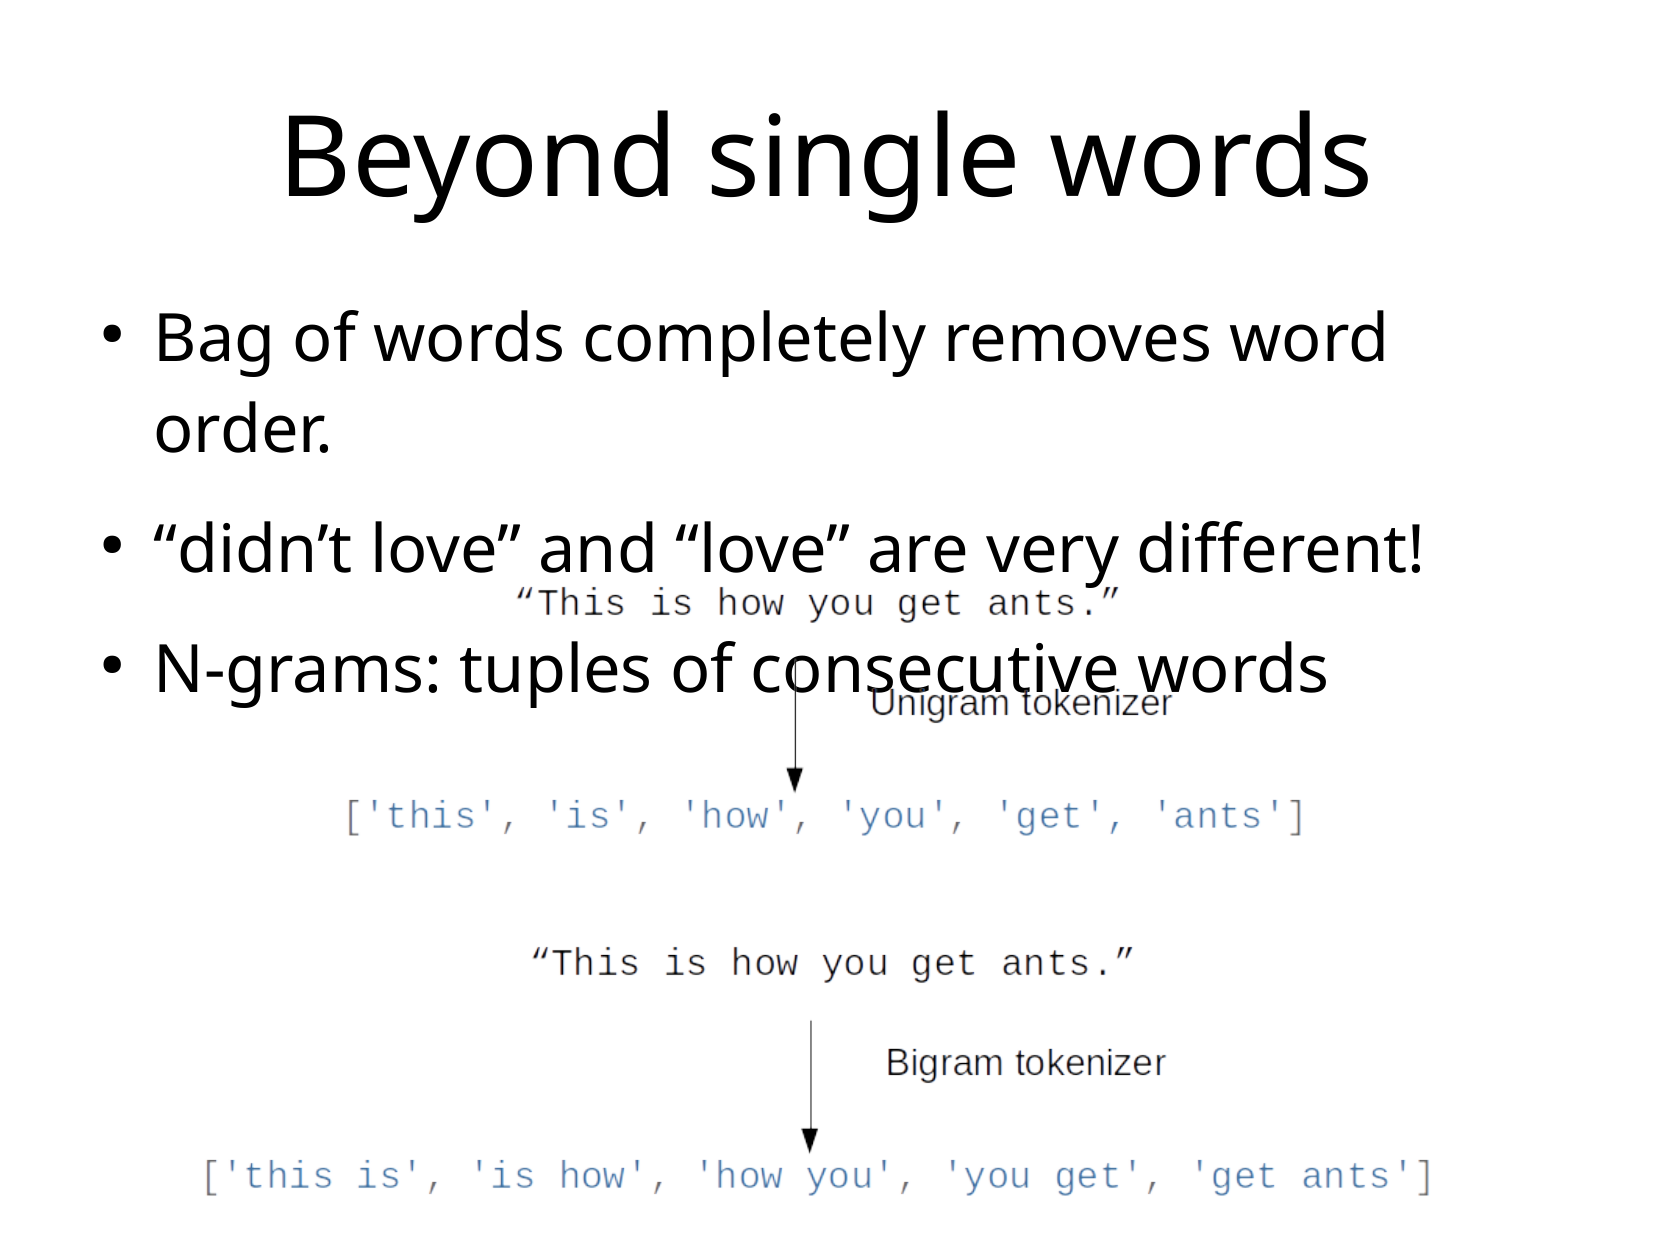

# Beyond single words
Bag of words completely removes word order.
“didn’t love” and “love” are very different!
N-grams: tuples of consecutive words